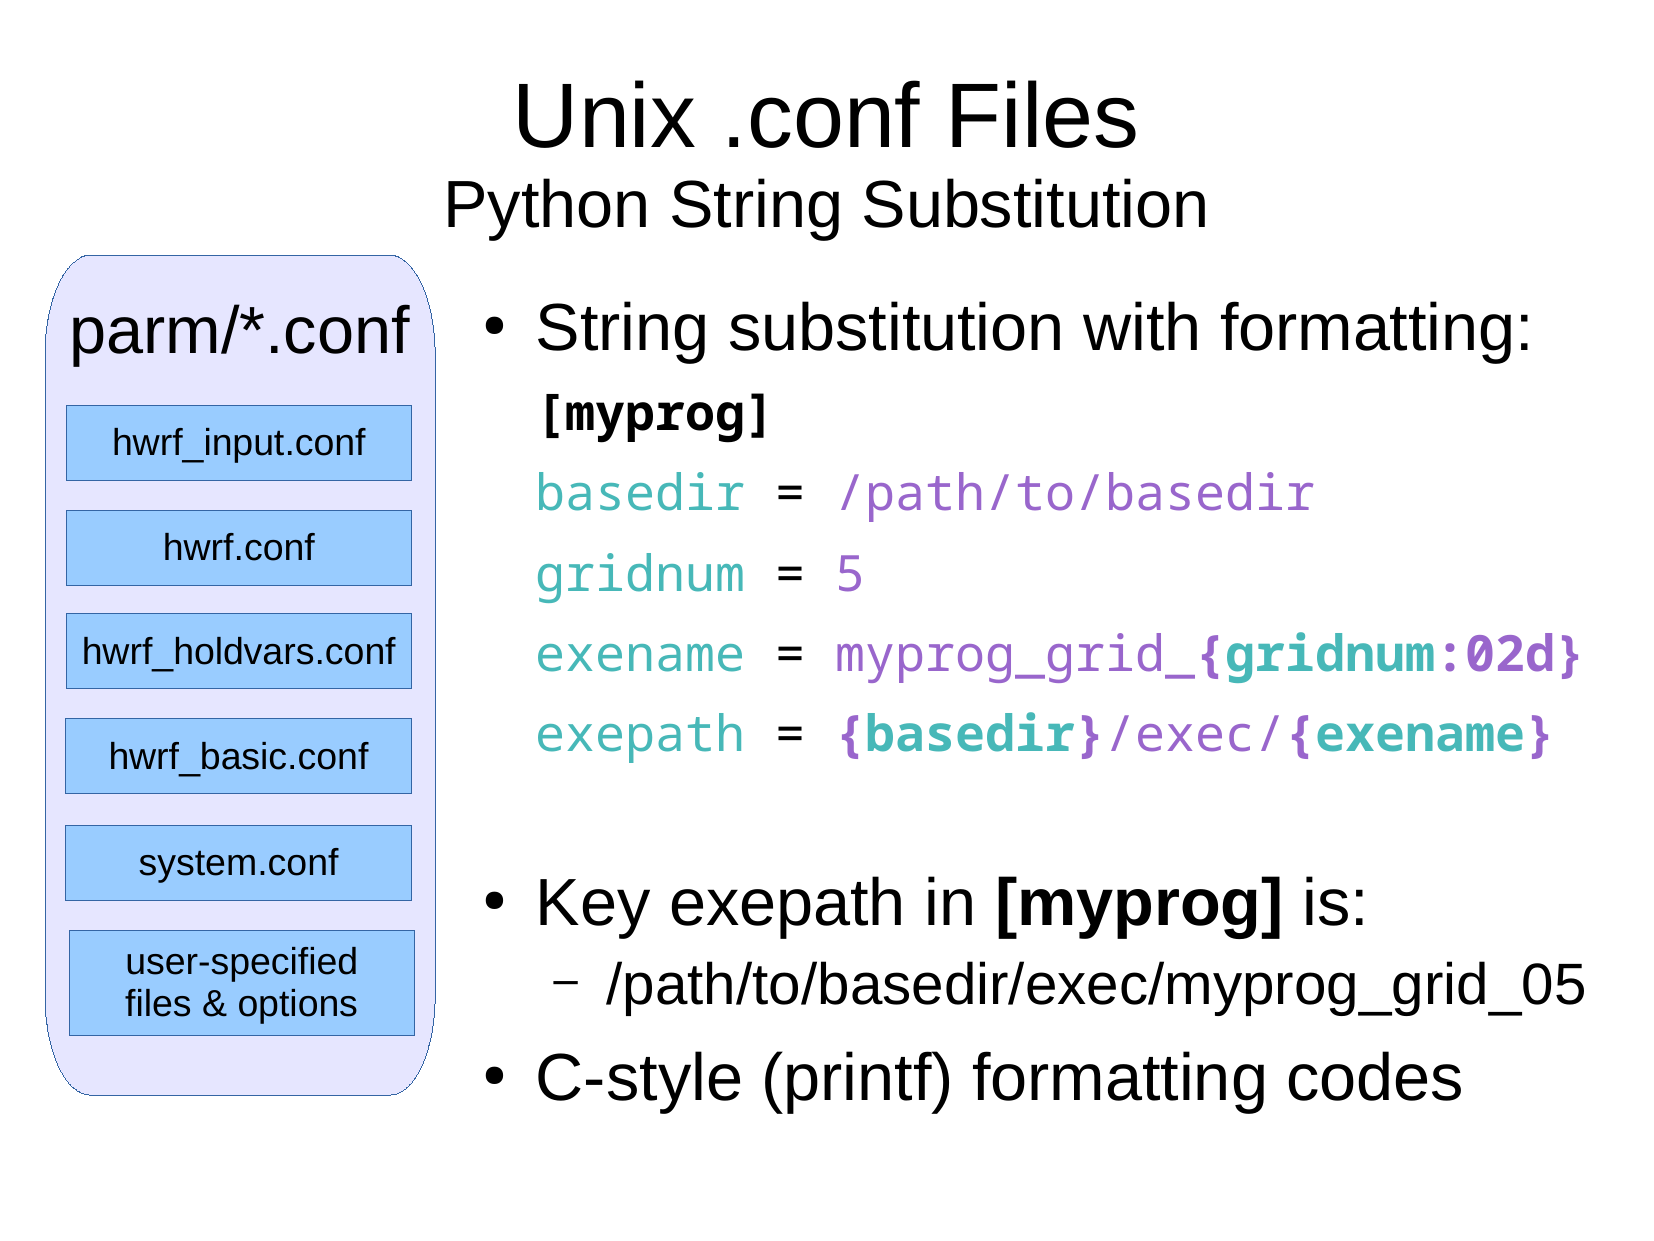

# Unix .conf Files Python String Substitution
parm/*.conf
String substitution with formatting:
[myprog]
basedir = /path/to/basedir
gridnum = 5
exename = myprog_grid_{gridnum:02d}
exepath = {basedir}/exec/{exename}
Key exepath in [myprog] is:
/path/to/basedir/exec/myprog_grid_05
C-style (printf) formatting codes
hwrf_input.conf
hwrf.conf
hwrf_holdvars.conf
hwrf_basic.conf
system.conf
user-specified
files & options